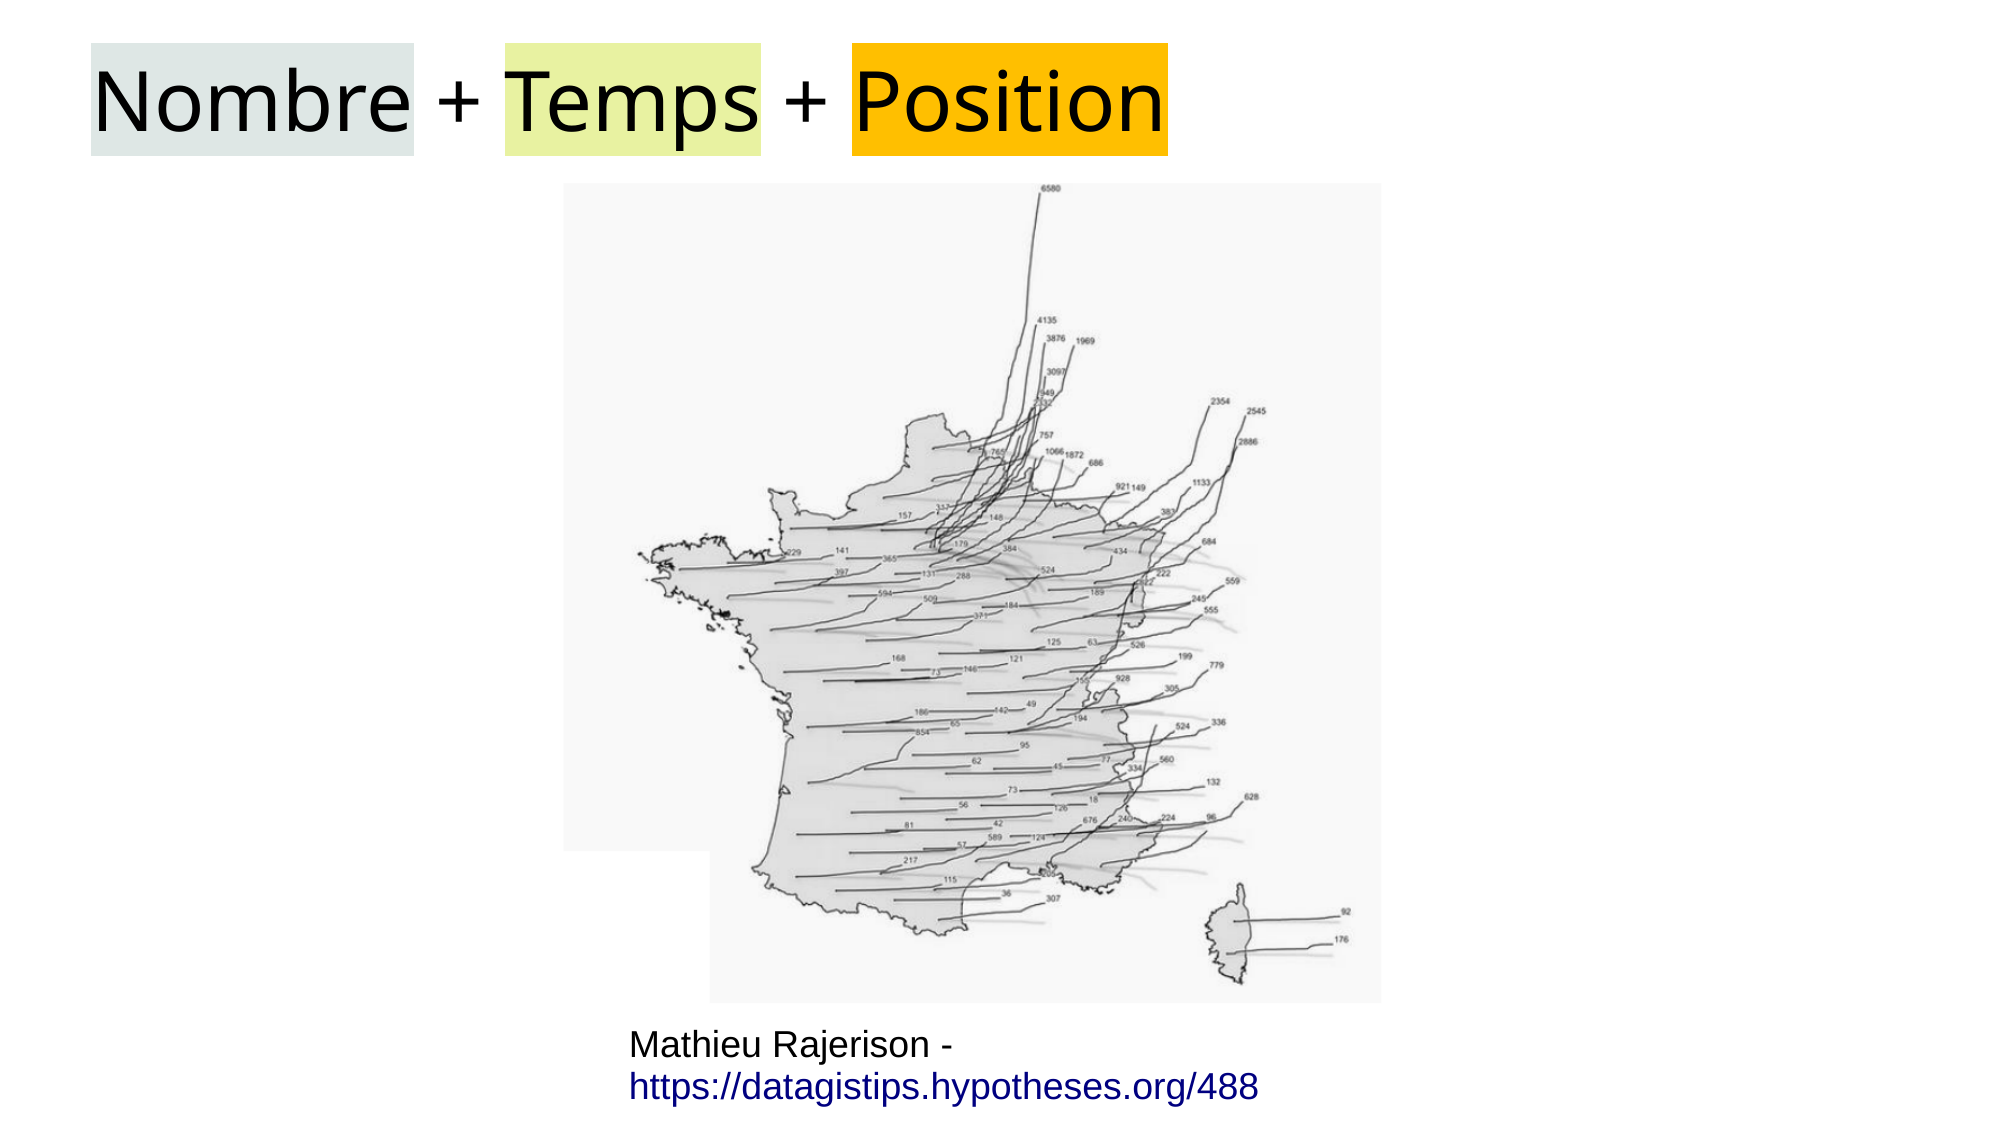

Nombre + Temps + Position
Mathieu Rajerison - https://datagistips.hypotheses.org/488